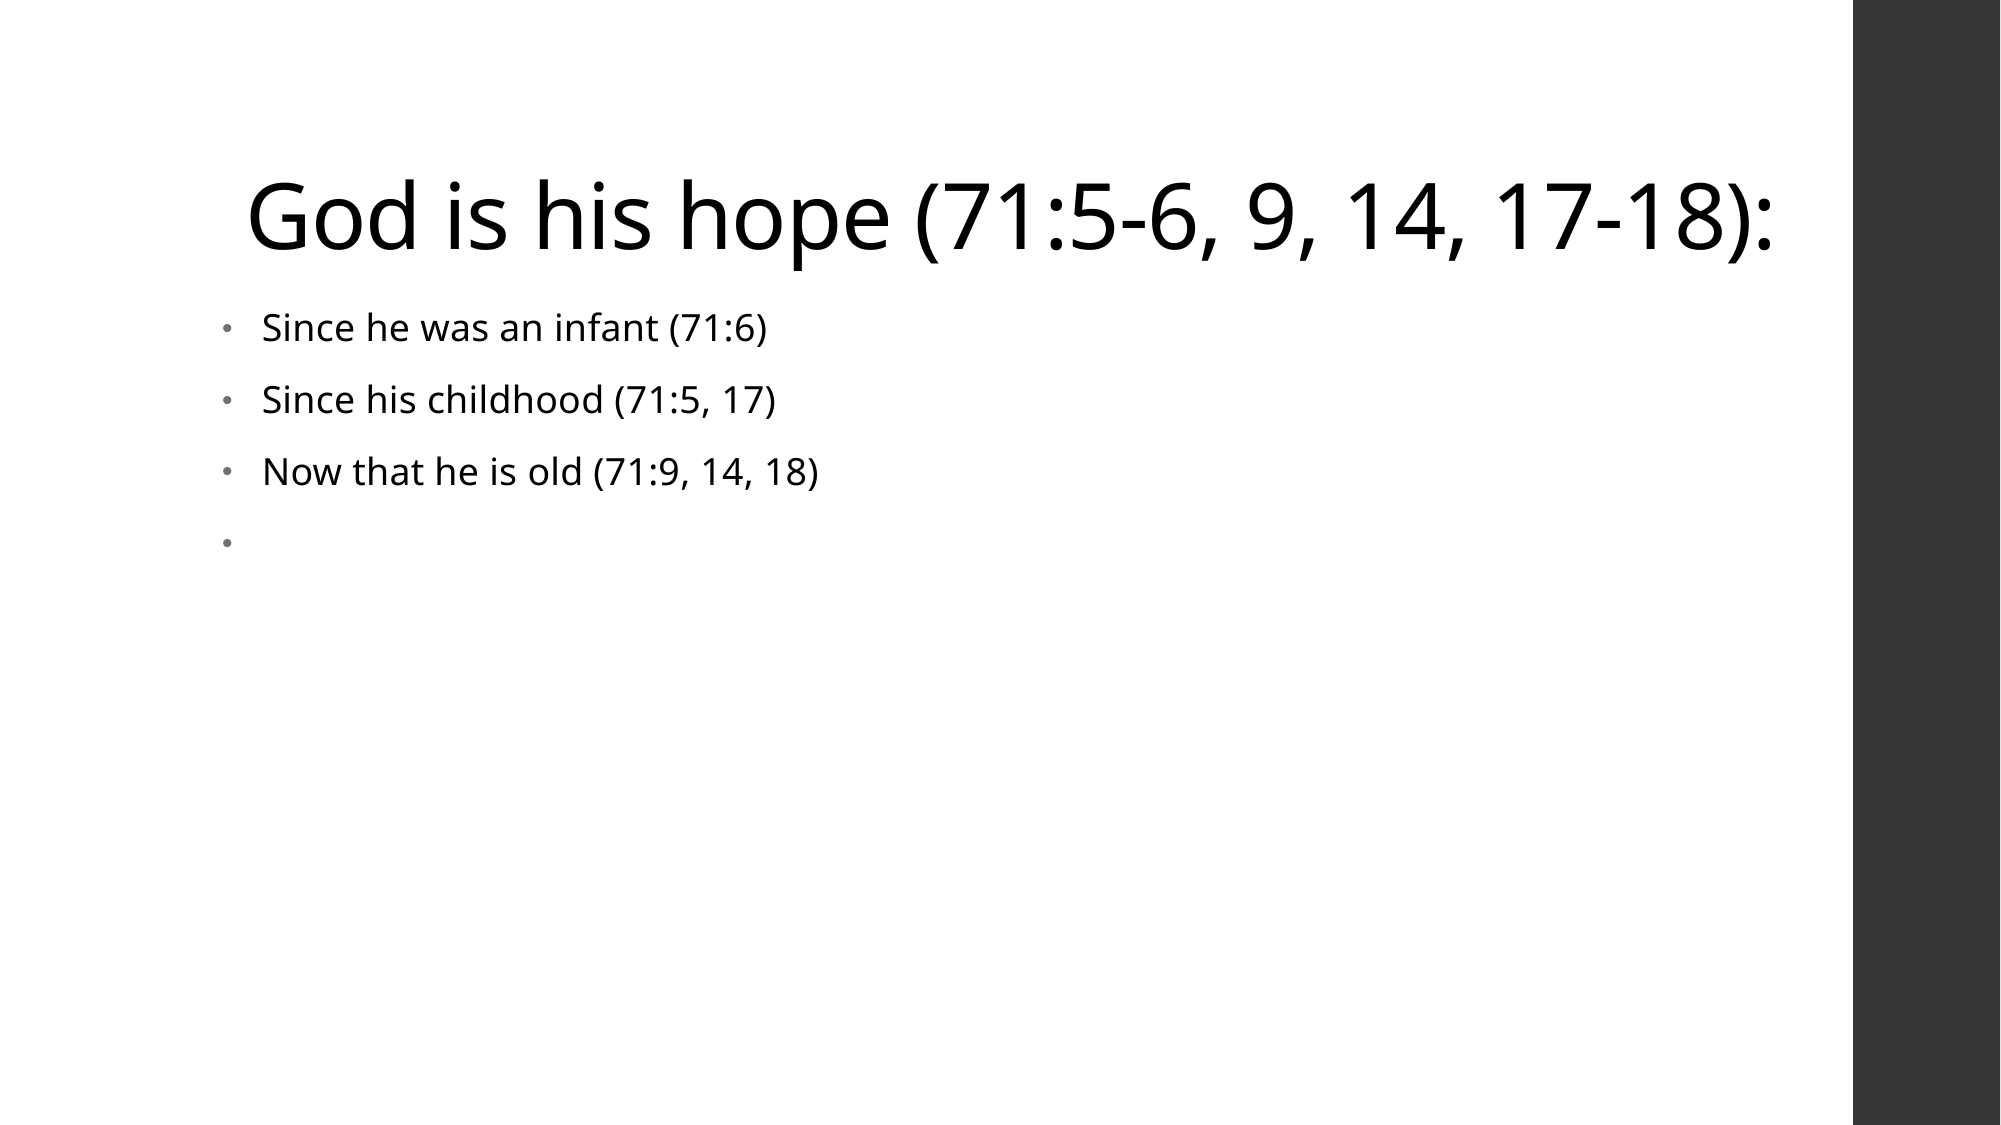

# God is his hope (71:5-6, 9, 14, 17-18):
 Since he was an infant (71:6)
 Since his childhood (71:5, 17)
 Now that he is old (71:9, 14, 18)